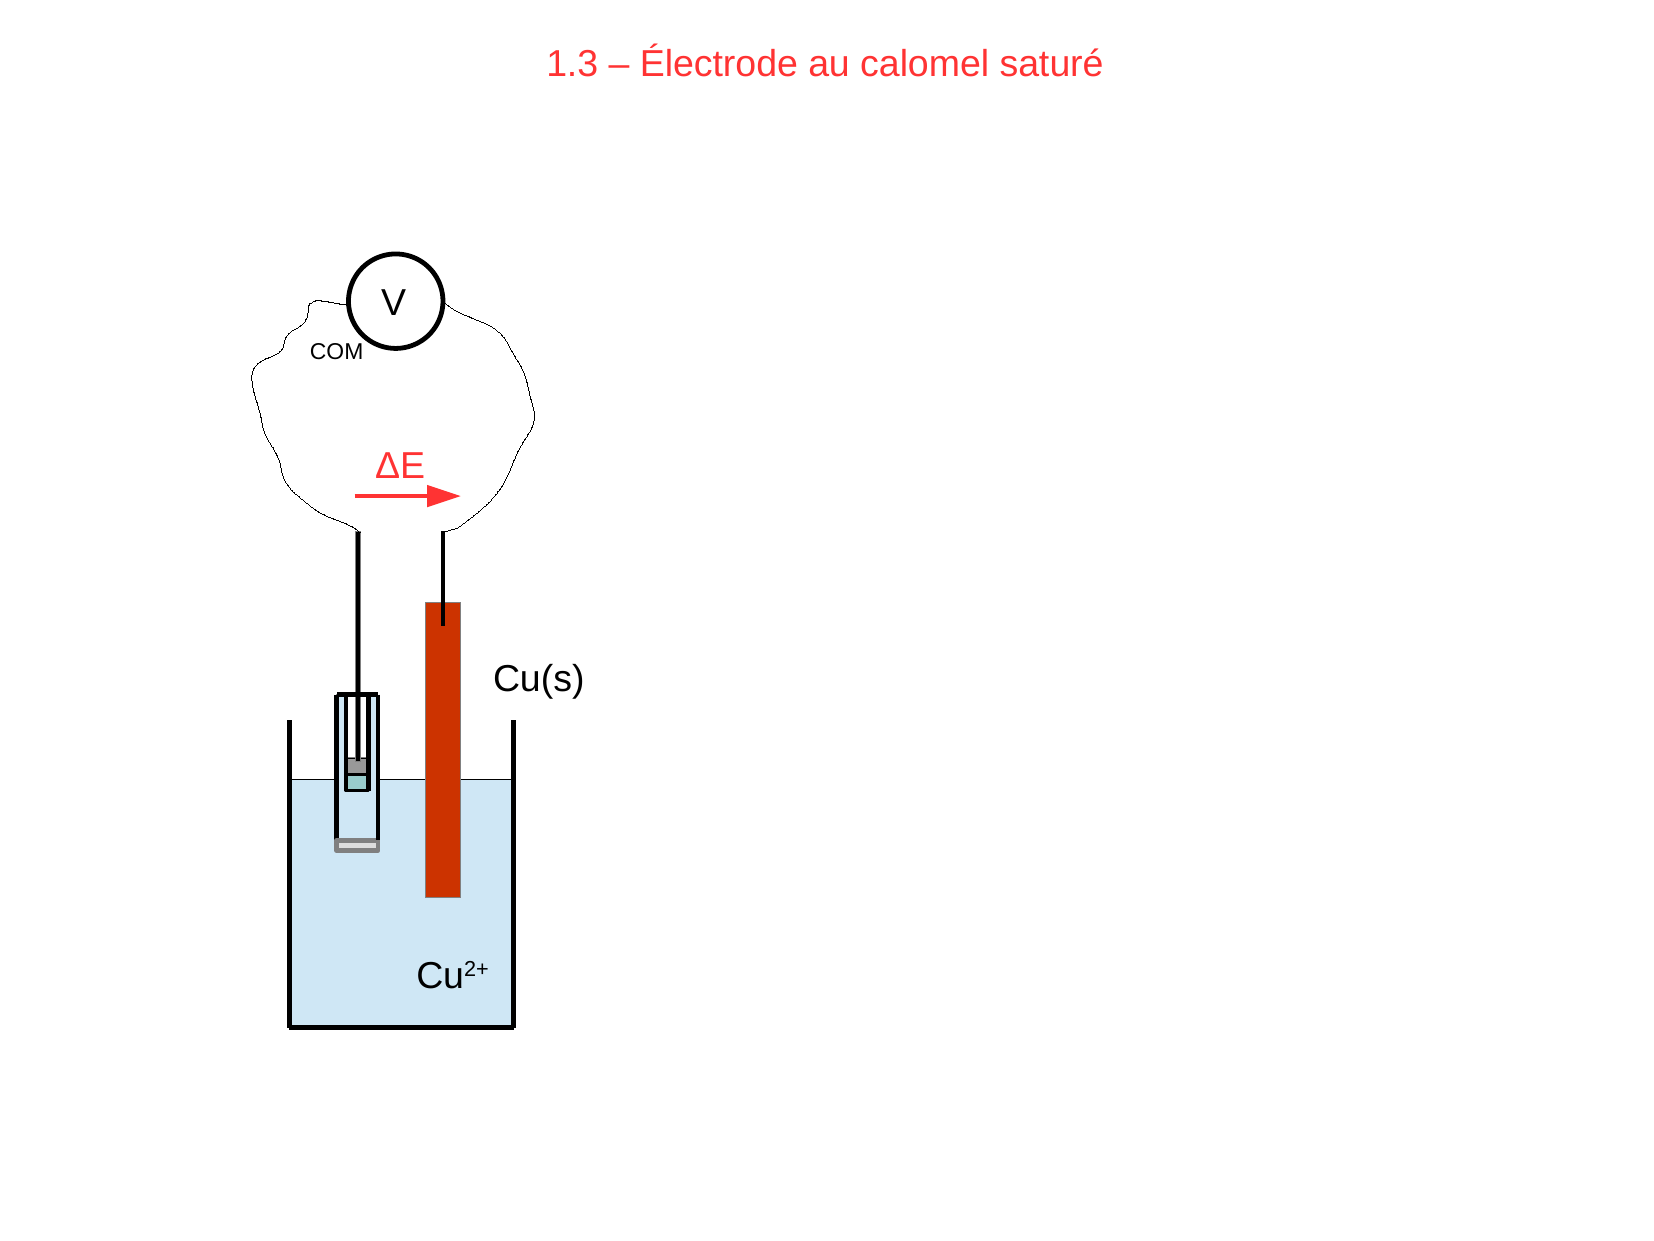

1.3 – Électrode au calomel saturé
V
COM
ΔE
Cu(s)
Cu2+